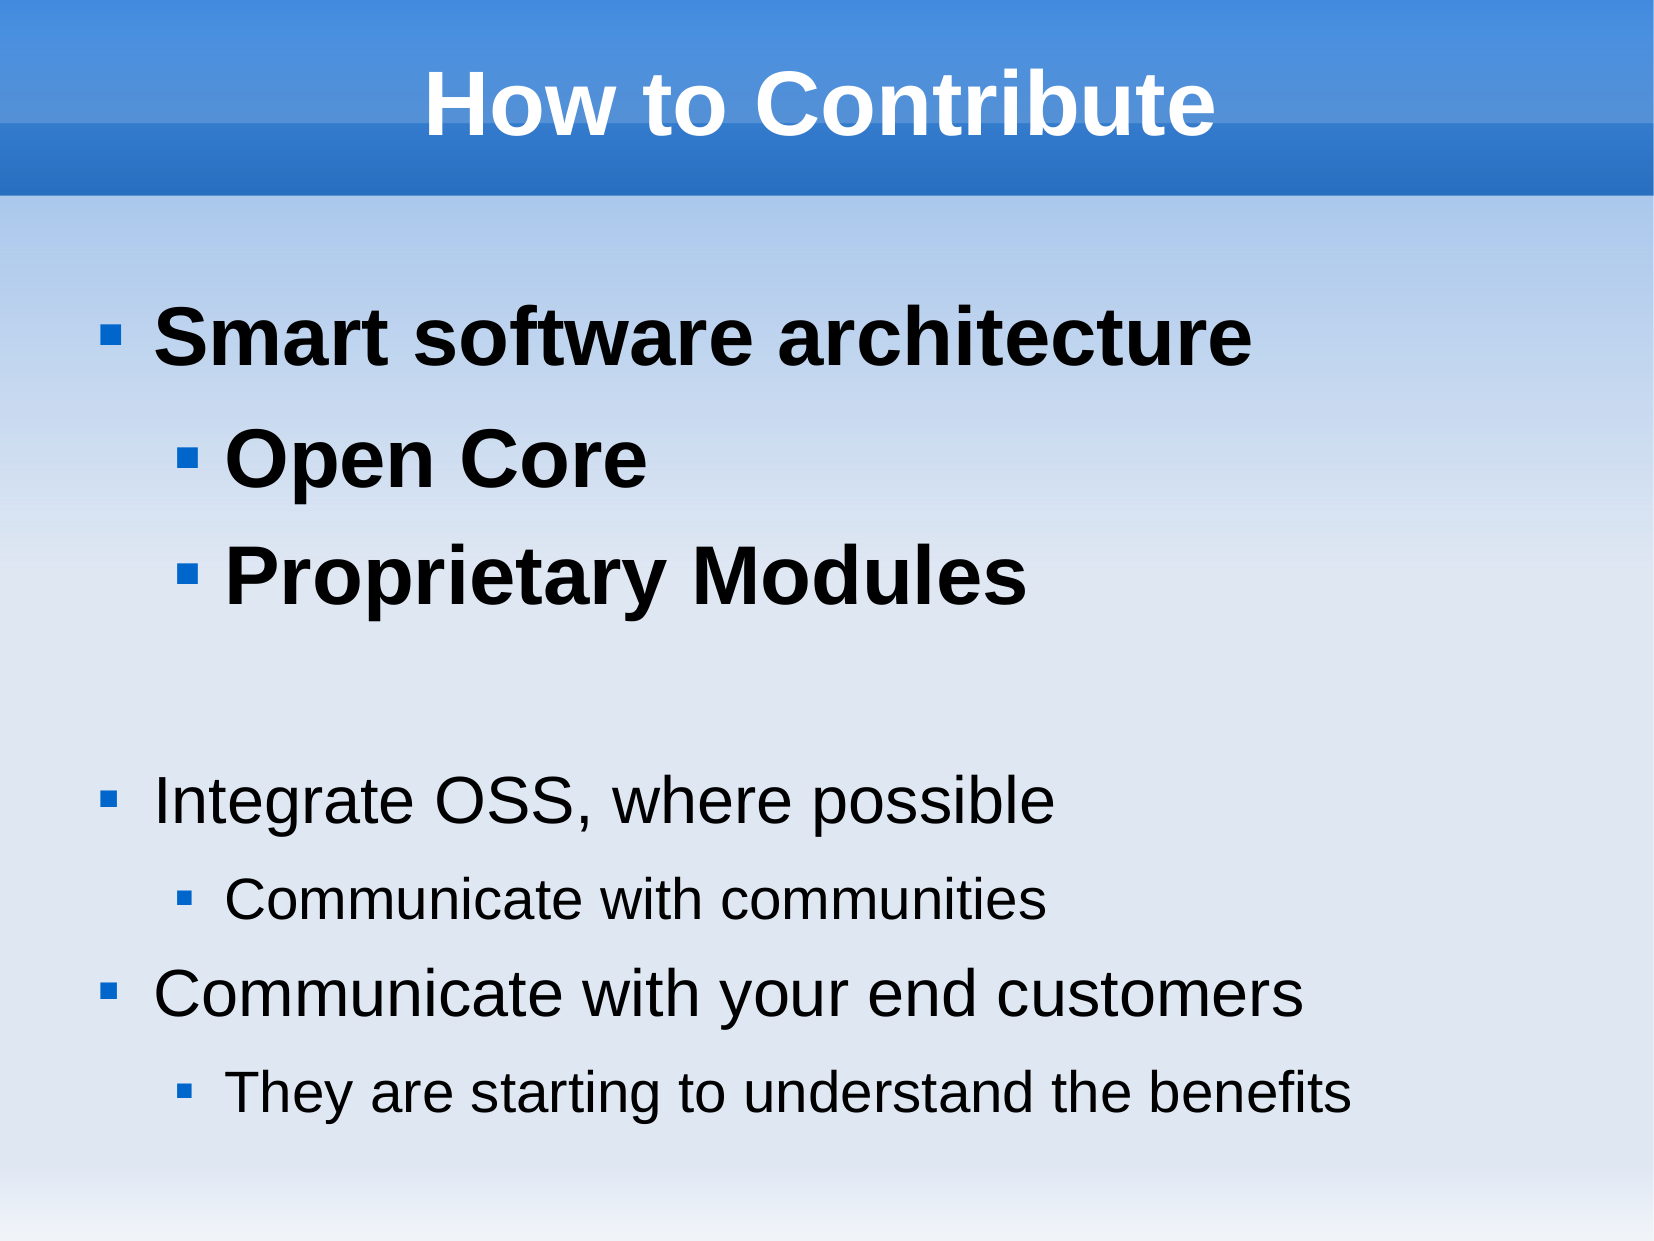

# How to Contribute
Smart software architecture
Open Core
Proprietary Modules
Integrate OSS, where possible
Communicate with communities
Communicate with your end customers
They are starting to understand the benefits